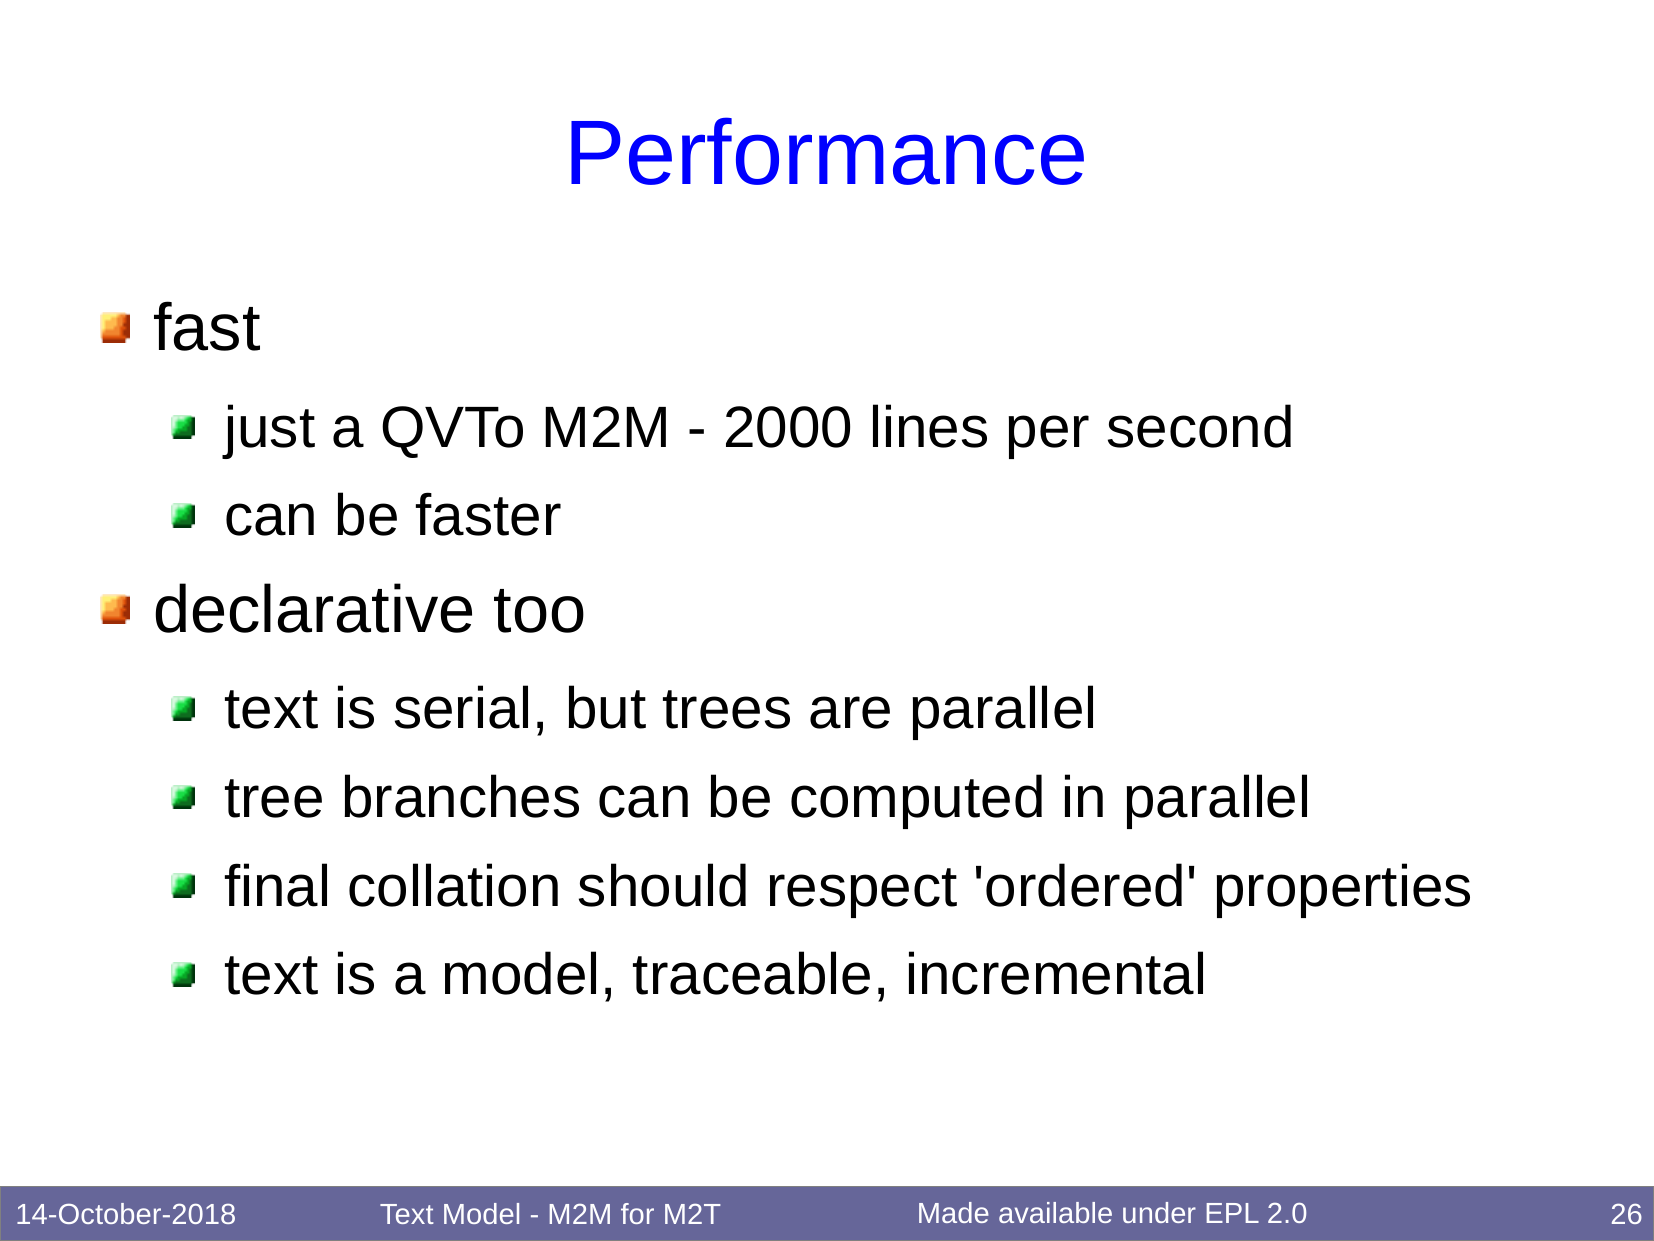

# Performance
fast
just a QVTo M2M - 2000 lines per second
can be faster
declarative too
text is serial, but trees are parallel
tree branches can be computed in parallel
final collation should respect 'ordered' properties
text is a model, traceable, incremental
14-October-2018
Text Model - M2M for M2T
26